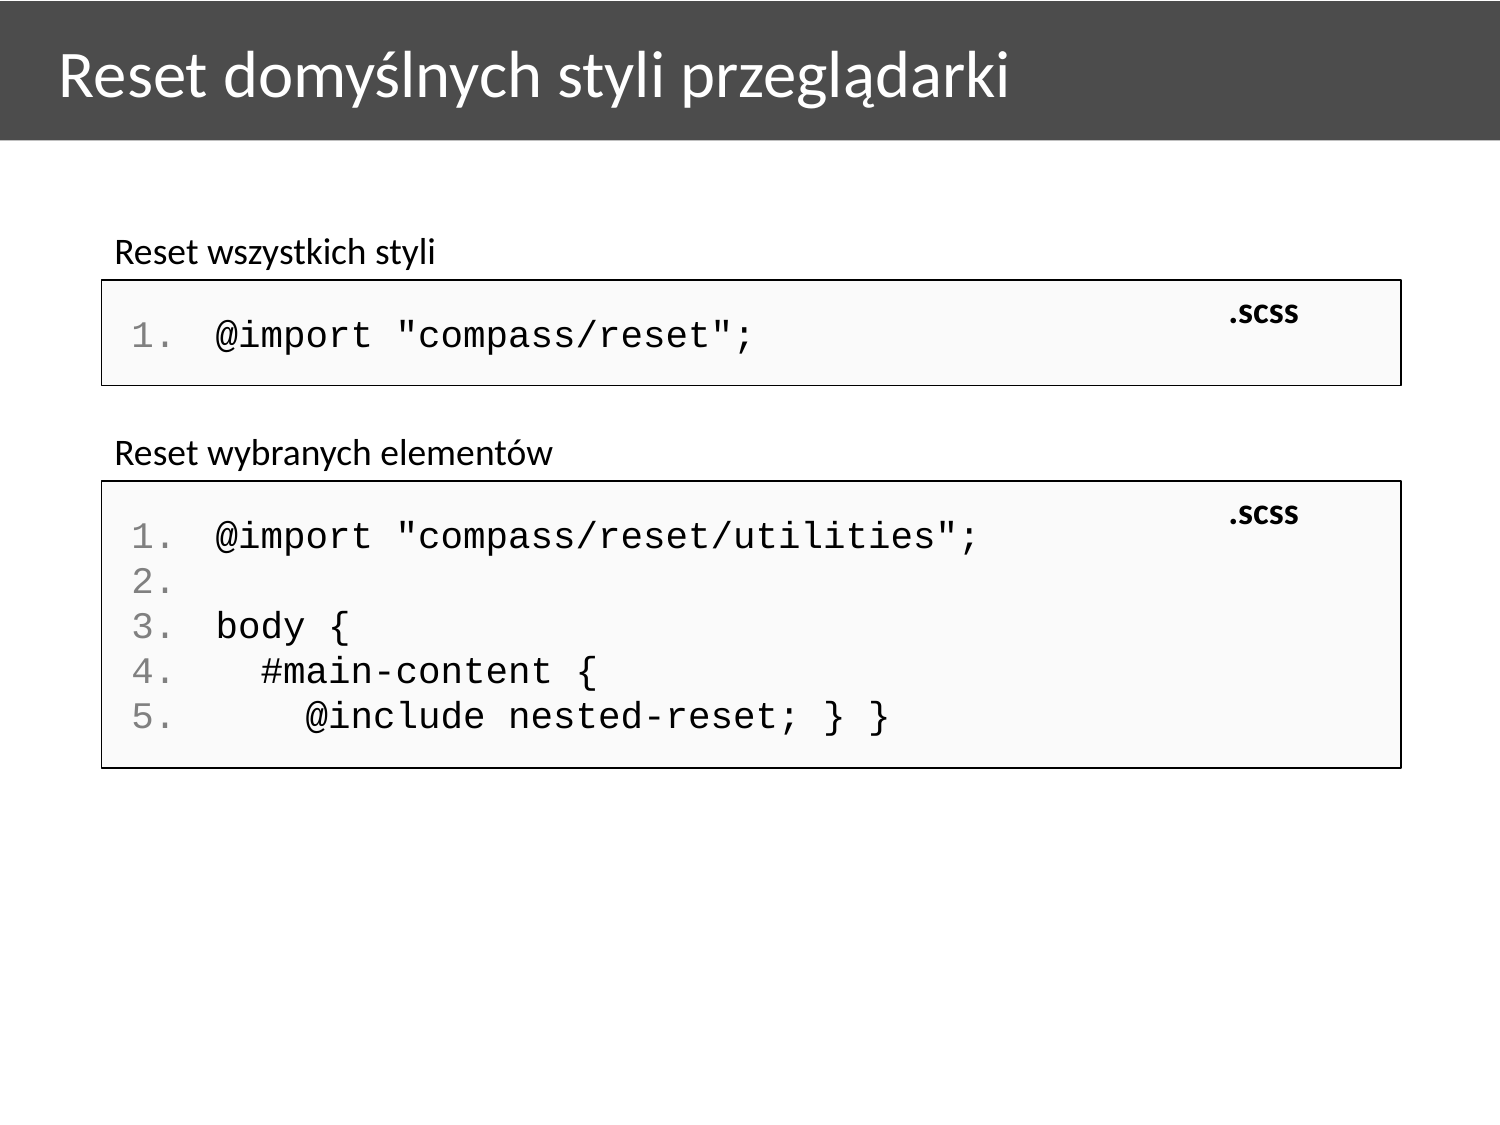

Reset domyślnych styli przeglądarki
Reset wszystkich styli
.scss
@import "compass/reset";
Reset wybranych elementów
.scss
@import "compass/reset/utilities";
body {
 #main-content {
 @include nested-reset; } }